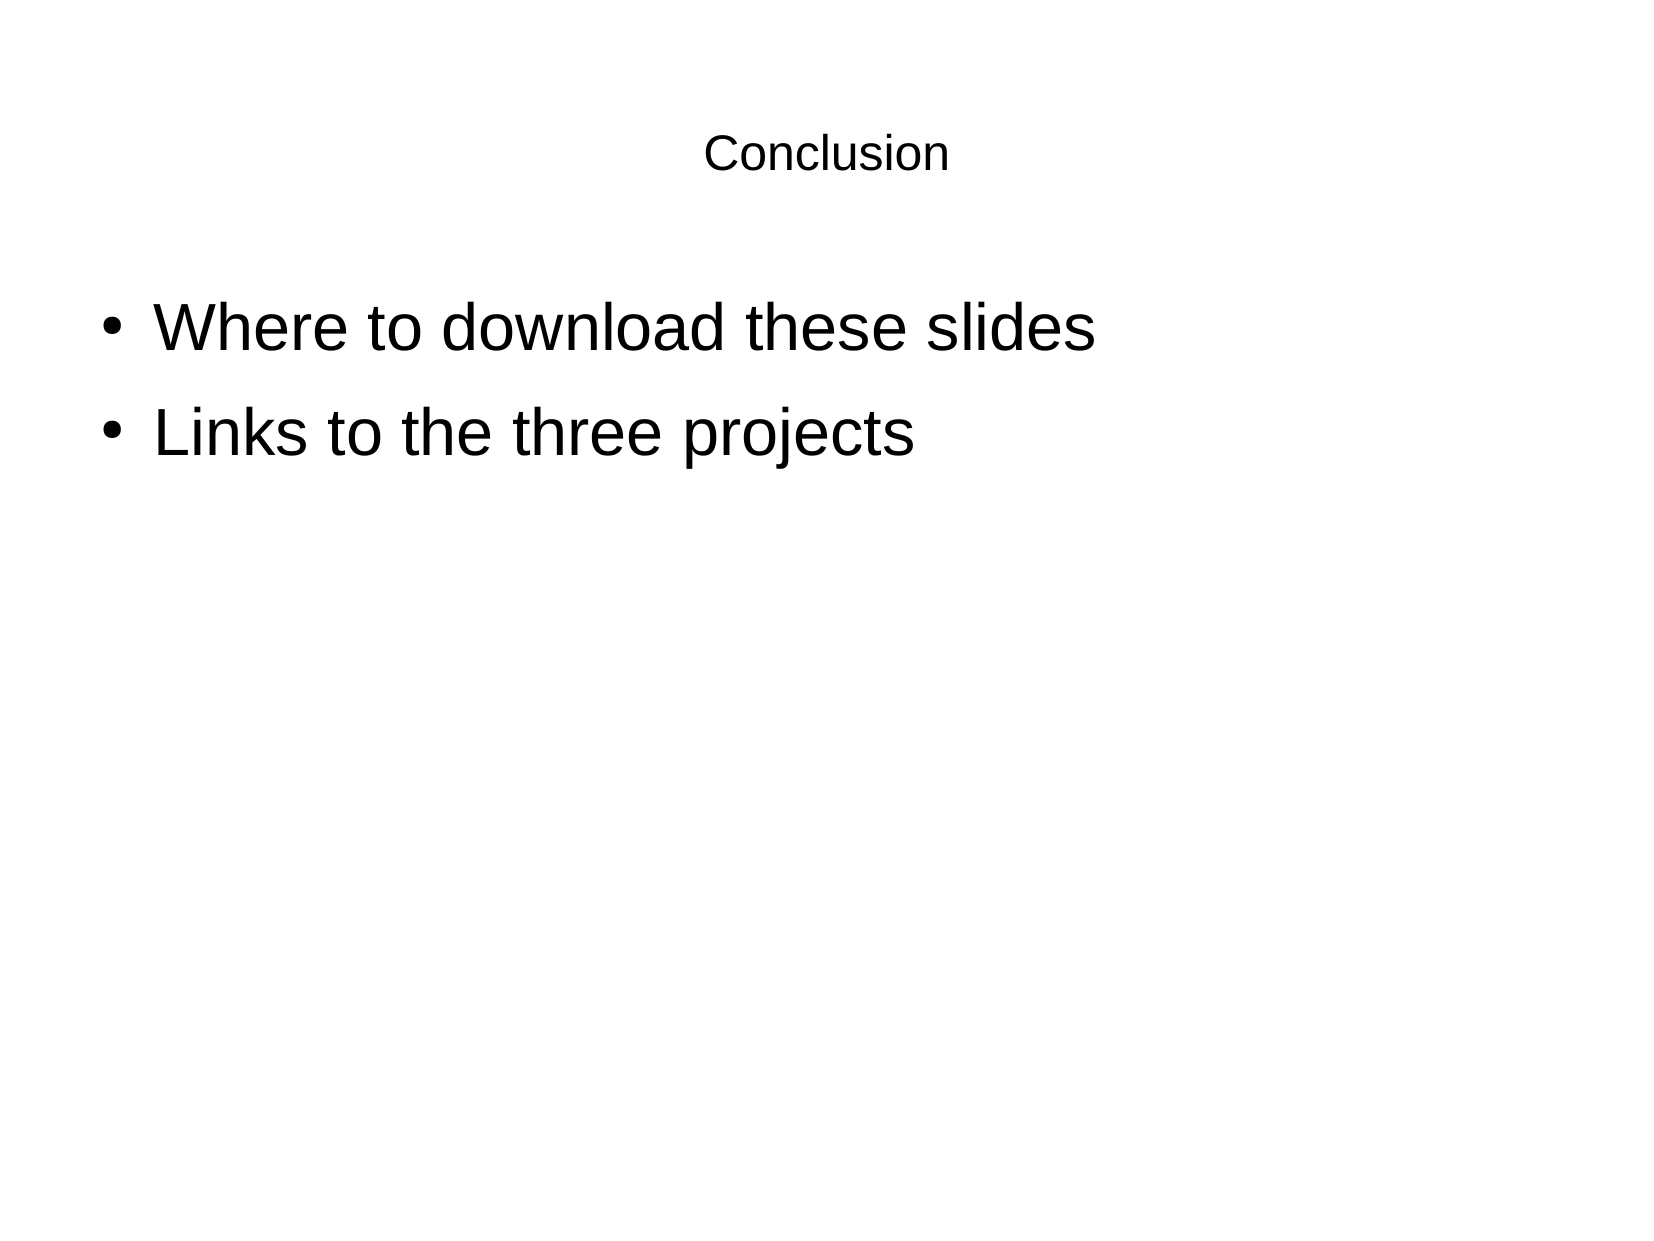

# Conclusion
Where to download these slides
Links to the three projects